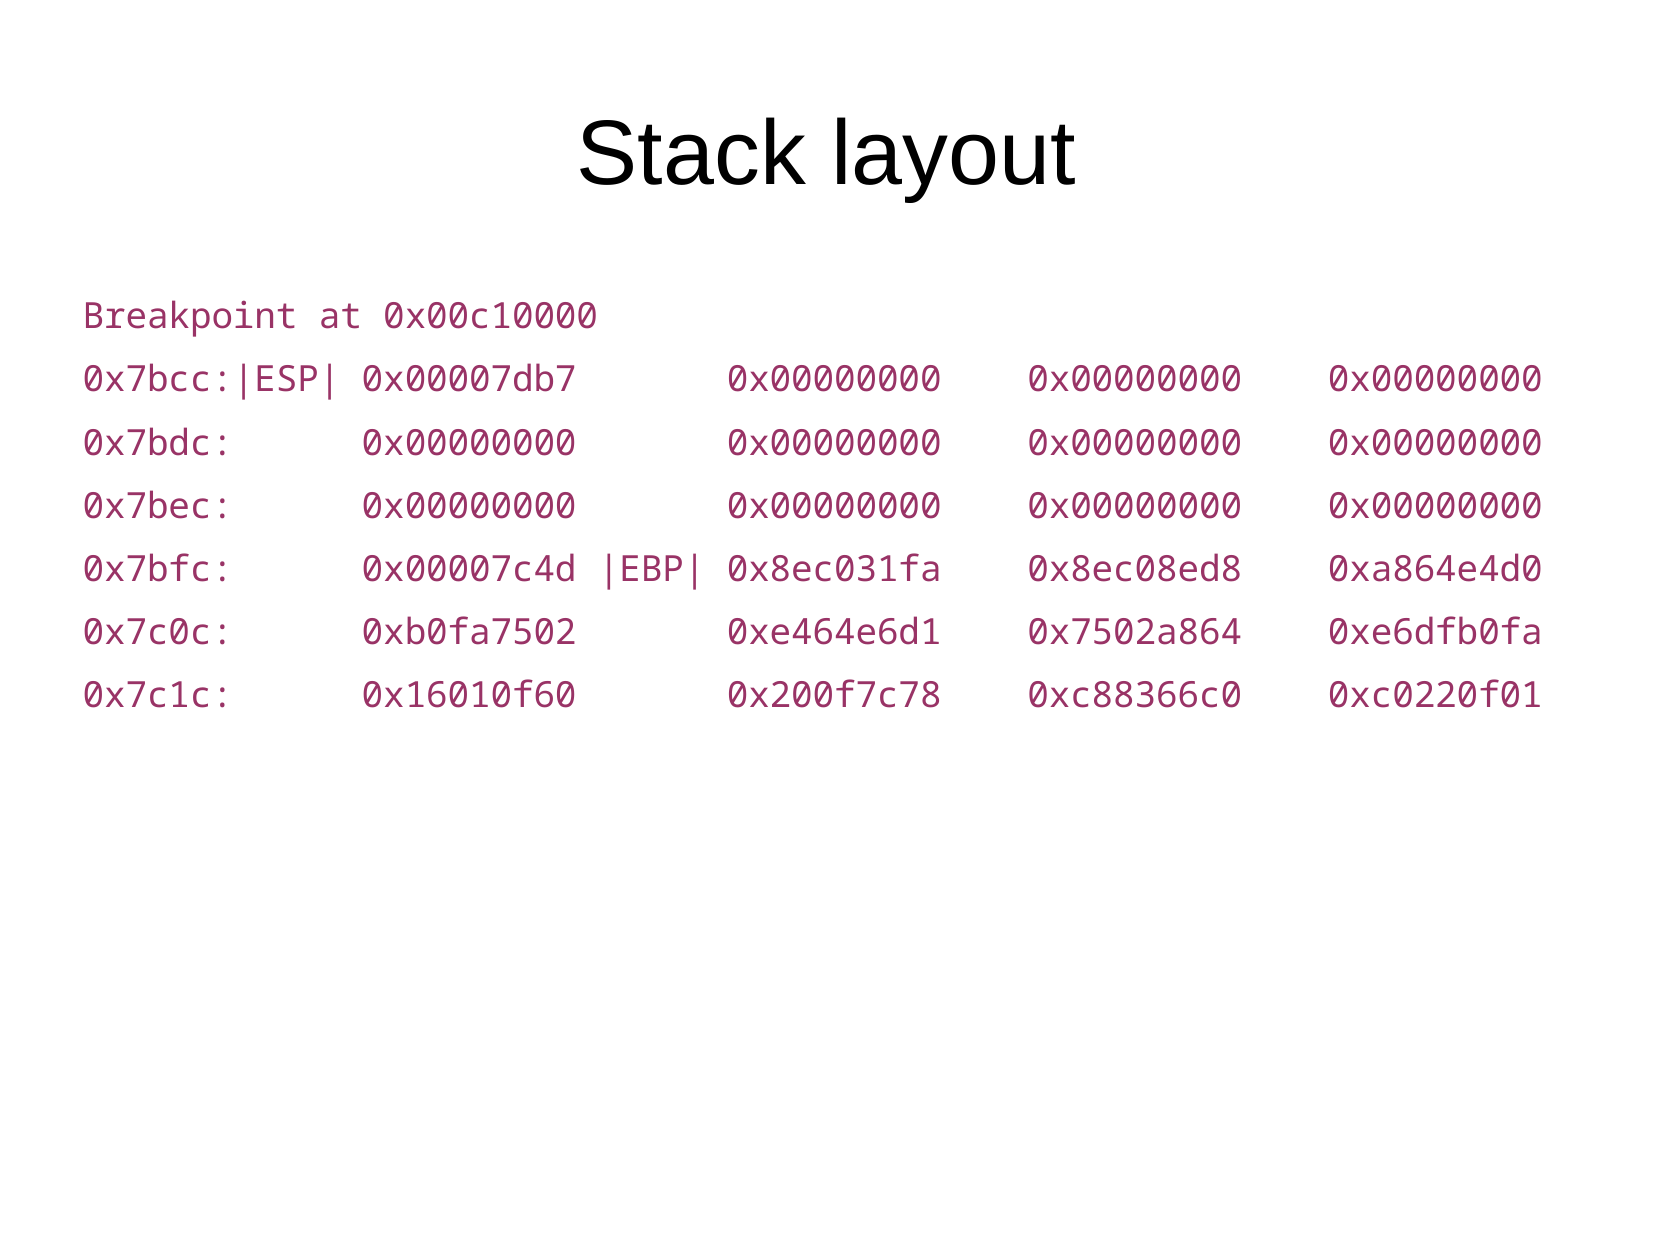

Stack layout
# Breakpoint at 0x00c10000
0x7bcc:|ESP| 0x00007db7 0x00000000 0x00000000 0x00000000
0x7bdc: 0x00000000 0x00000000 0x00000000 0x00000000
0x7bec: 0x00000000 0x00000000 0x00000000 0x00000000
0x7bfc: 0x00007c4d |EBP| 0x8ec031fa 0x8ec08ed8 0xa864e4d0
0x7c0c: 0xb0fa7502 0xe464e6d1 0x7502a864 0xe6dfb0fa
0x7c1c: 0x16010f60 0x200f7c78 0xc88366c0 0xc0220f01